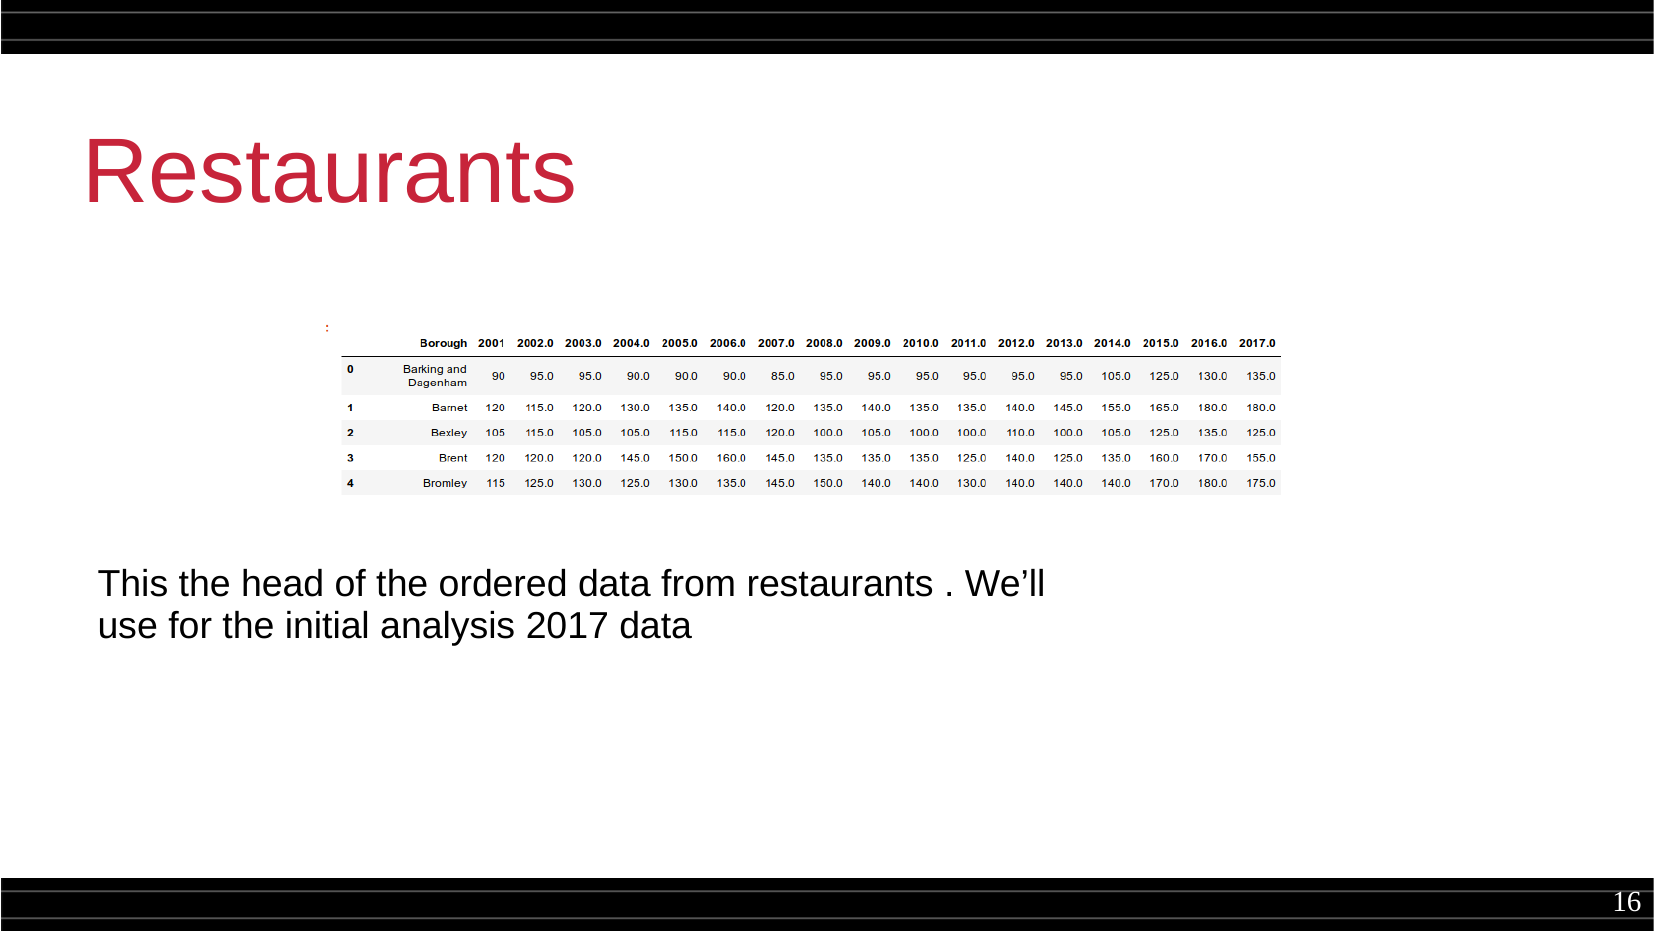

# Restaurants
This the head of the ordered data from restaurants . We’ll use for the initial analysis 2017 data